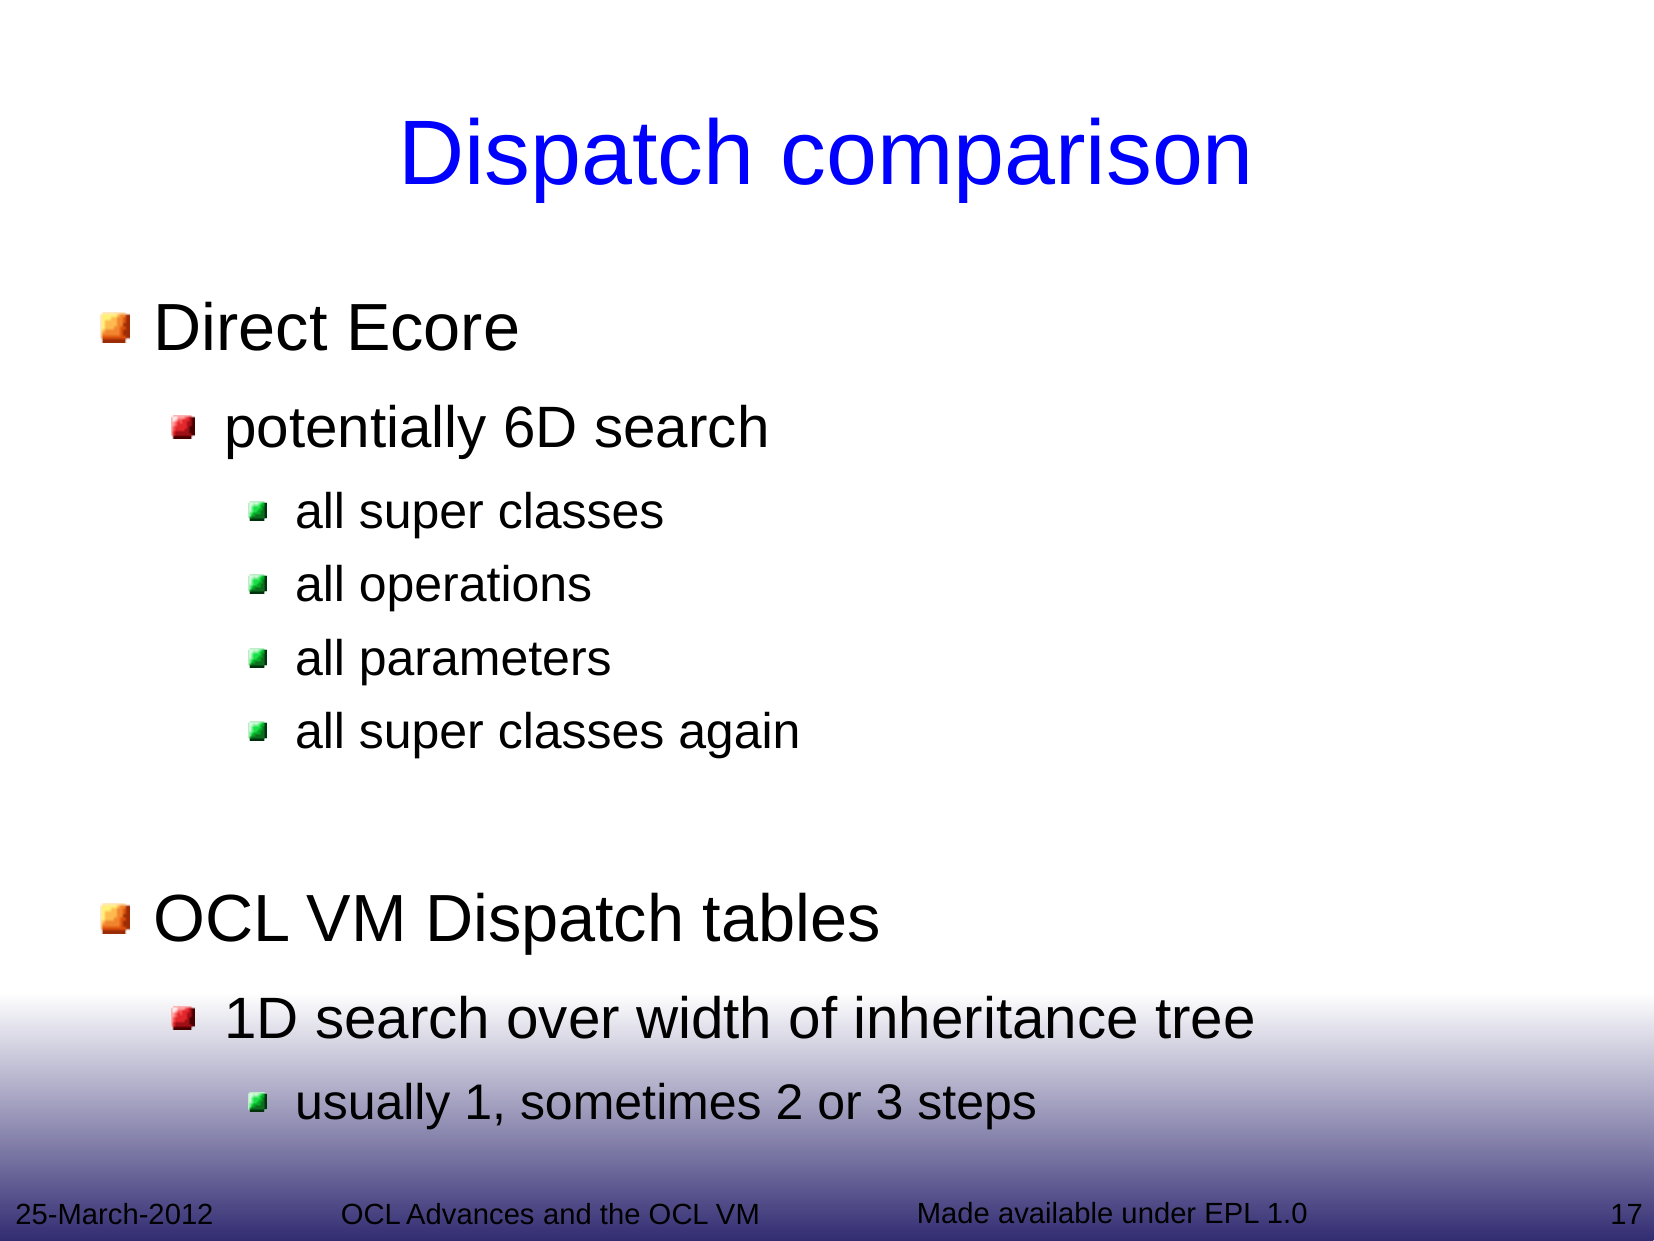

# Dispatch comparison
Direct Ecore
potentially 6D search
all super classes
all operations
all parameters
all super classes again
OCL VM Dispatch tables
1D search over width of inheritance tree
usually 1, sometimes 2 or 3 steps
25-March-2012
OCL Advances and the OCL VM
17